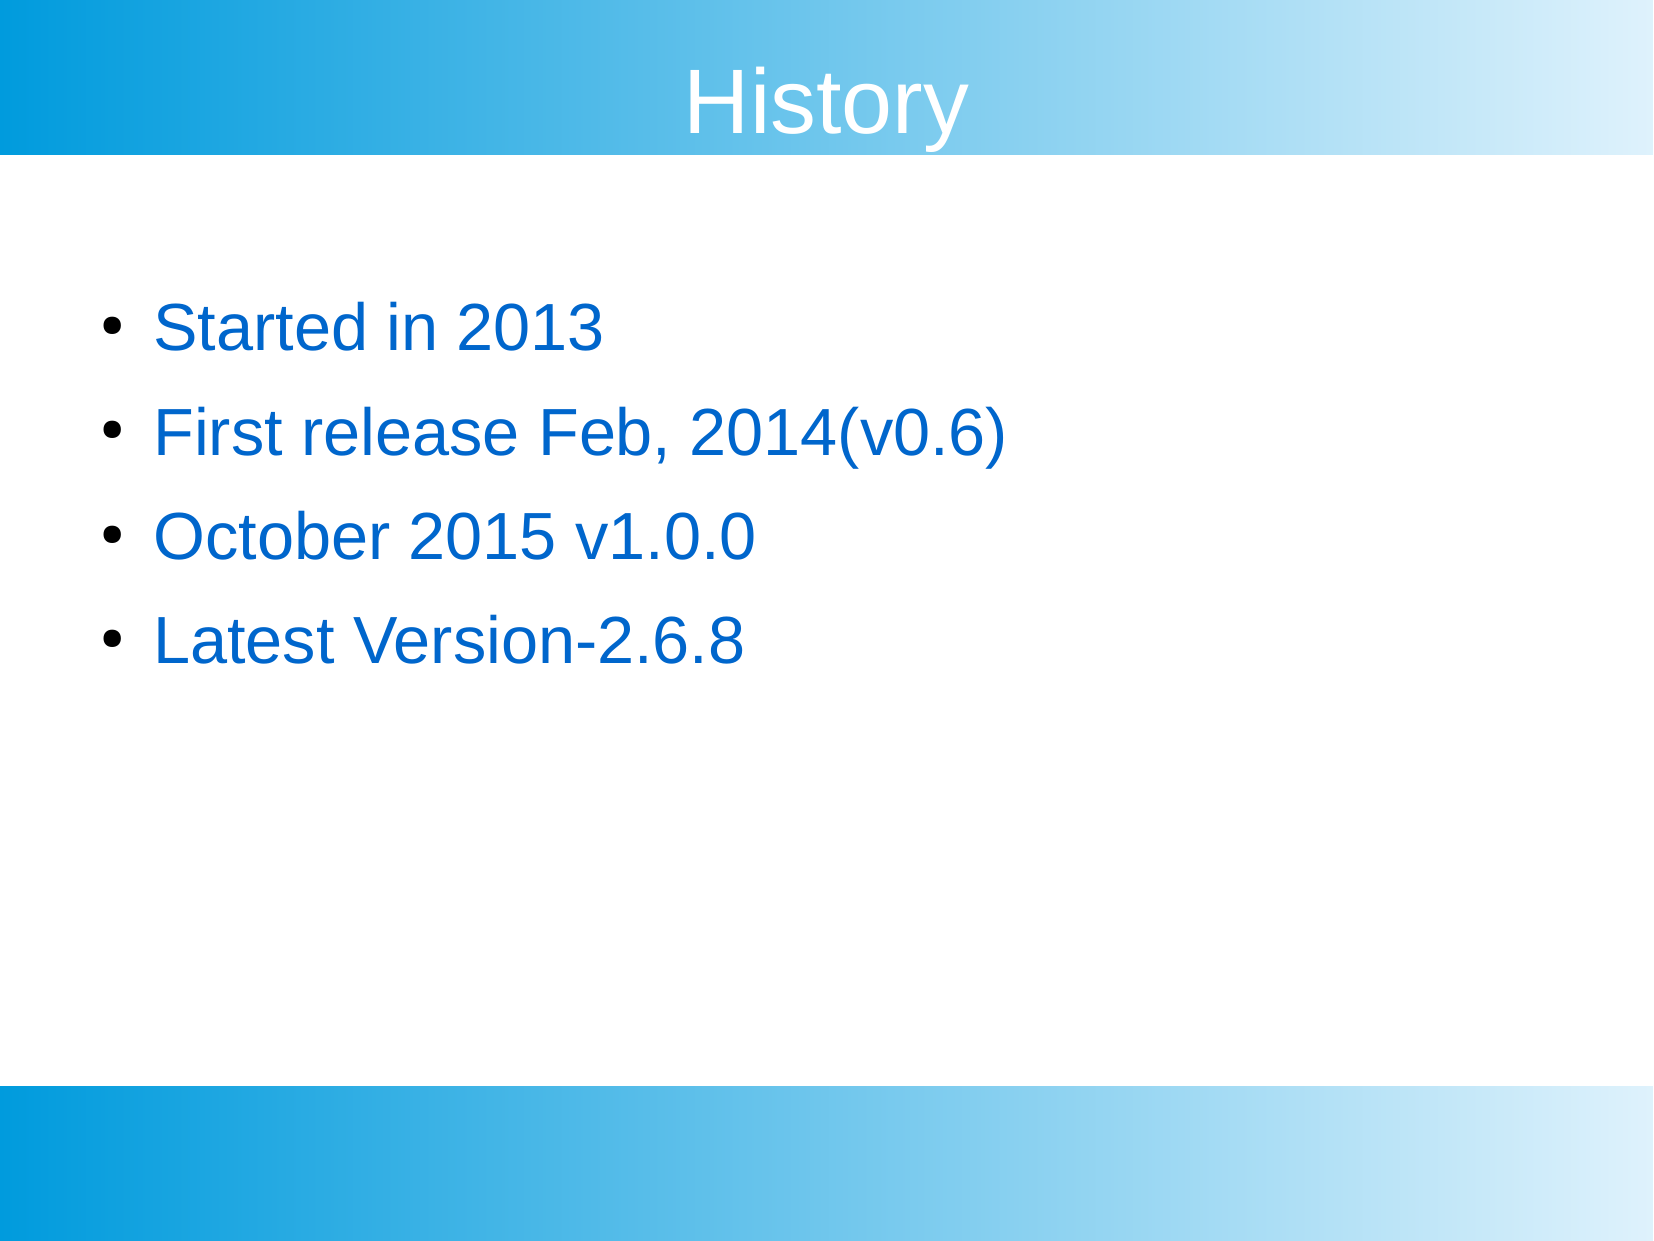

# History
Started in 2013
First release Feb, 2014(v0.6)
October 2015 v1.0.0
Latest Version-2.6.8